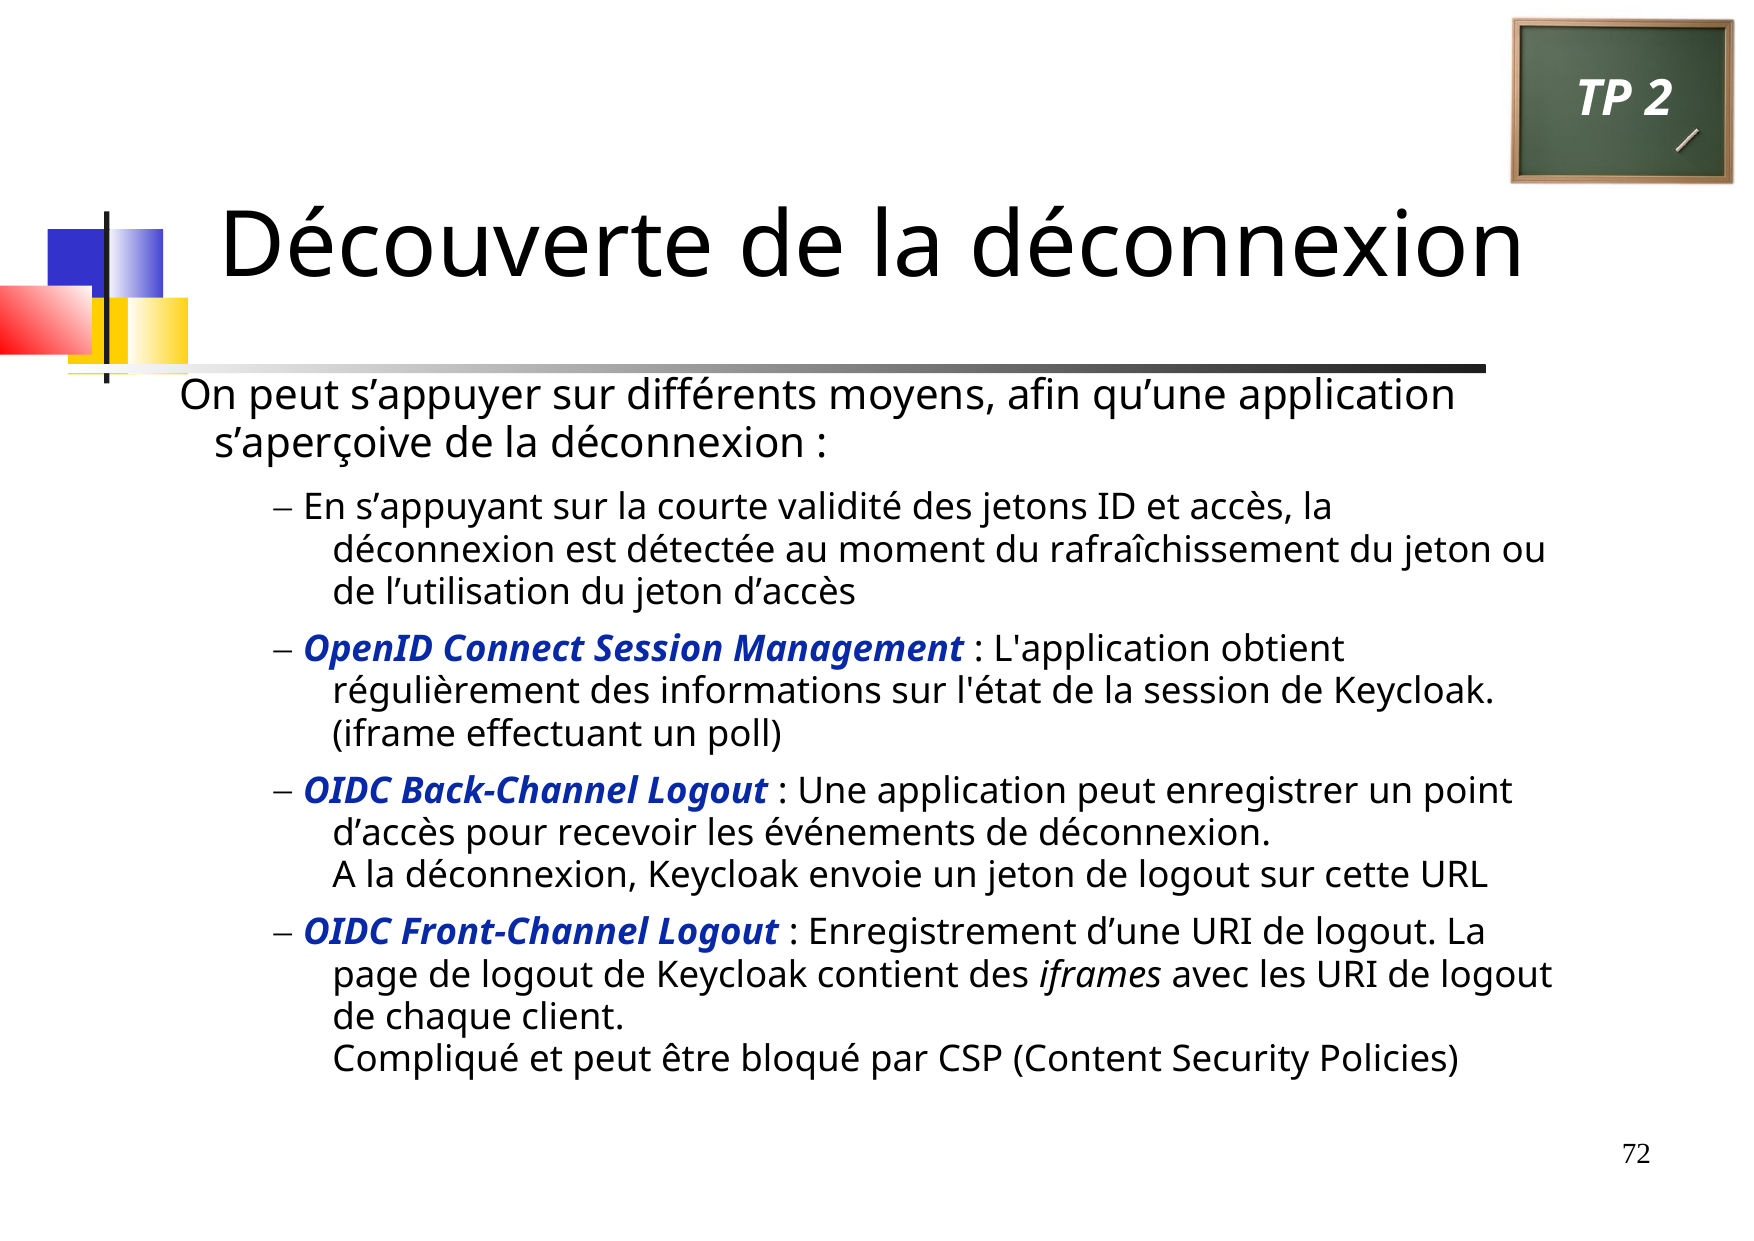

TP 2
# Découverte de la déconnexion
On peut s’appuyer sur différents moyens, afin qu’une application s’aperçoive de la déconnexion :
En s’appuyant sur la courte validité des jetons ID et accès, la déconnexion est détectée au moment du rafraîchissement du jeton ou de l’utilisation du jeton d’accès
OpenID Connect Session Management : L'application obtient régulièrement des informations sur l'état de la session de Keycloak. (iframe effectuant un poll)
OIDC Back-Channel Logout : Une application peut enregistrer un point d’accès pour recevoir les événements de déconnexion.
A la déconnexion, Keycloak envoie un jeton de logout sur cette URL
OIDC Front-Channel Logout : Enregistrement d’une URI de logout. La page de logout de Keycloak contient des iframes avec les URI de logout de chaque client.
Compliqué et peut être bloqué par CSP (Content Security Policies)